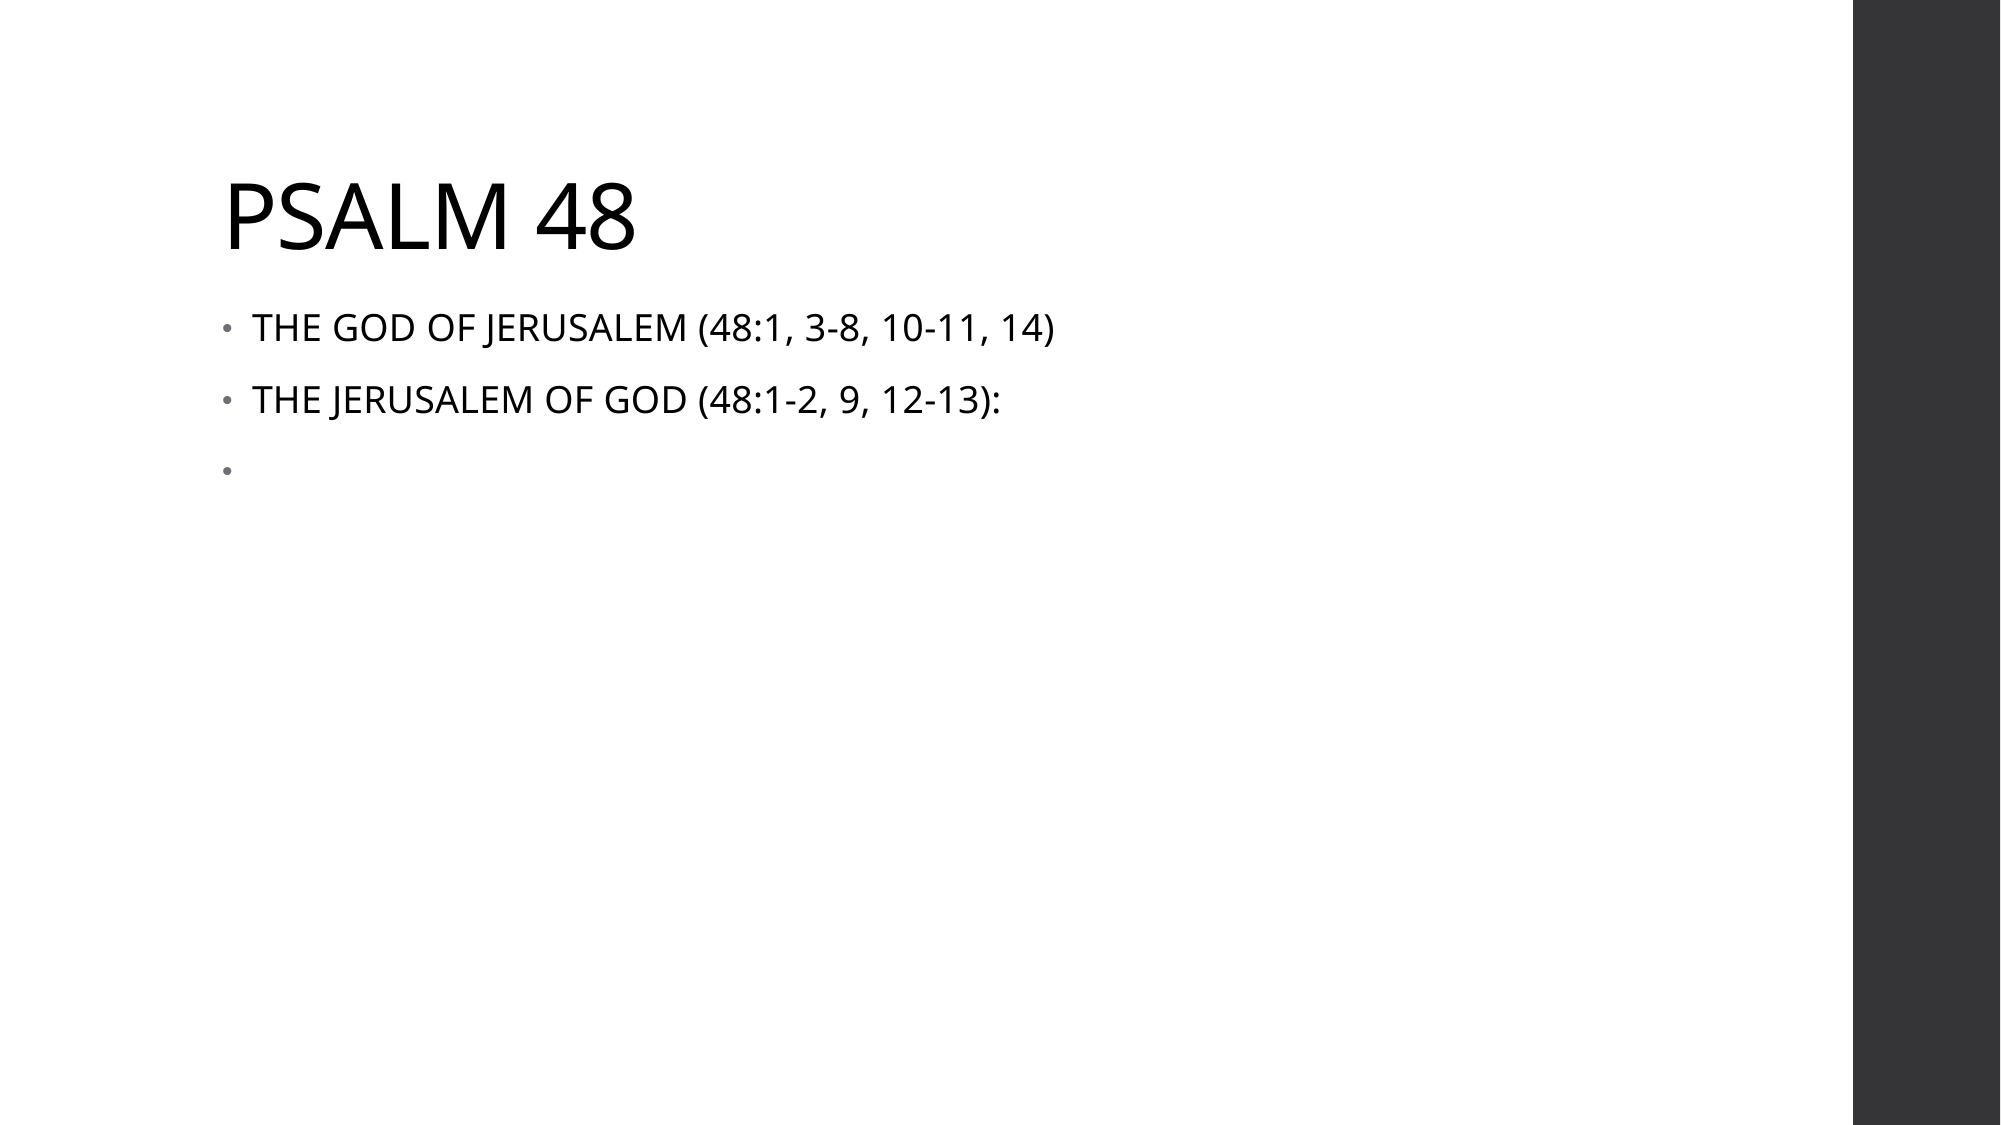

# PSALM 48
THE GOD OF JERUSALEM (48:1, 3-8, 10-11, 14)
THE JERUSALEM OF GOD (48:1-2, 9, 12-13):